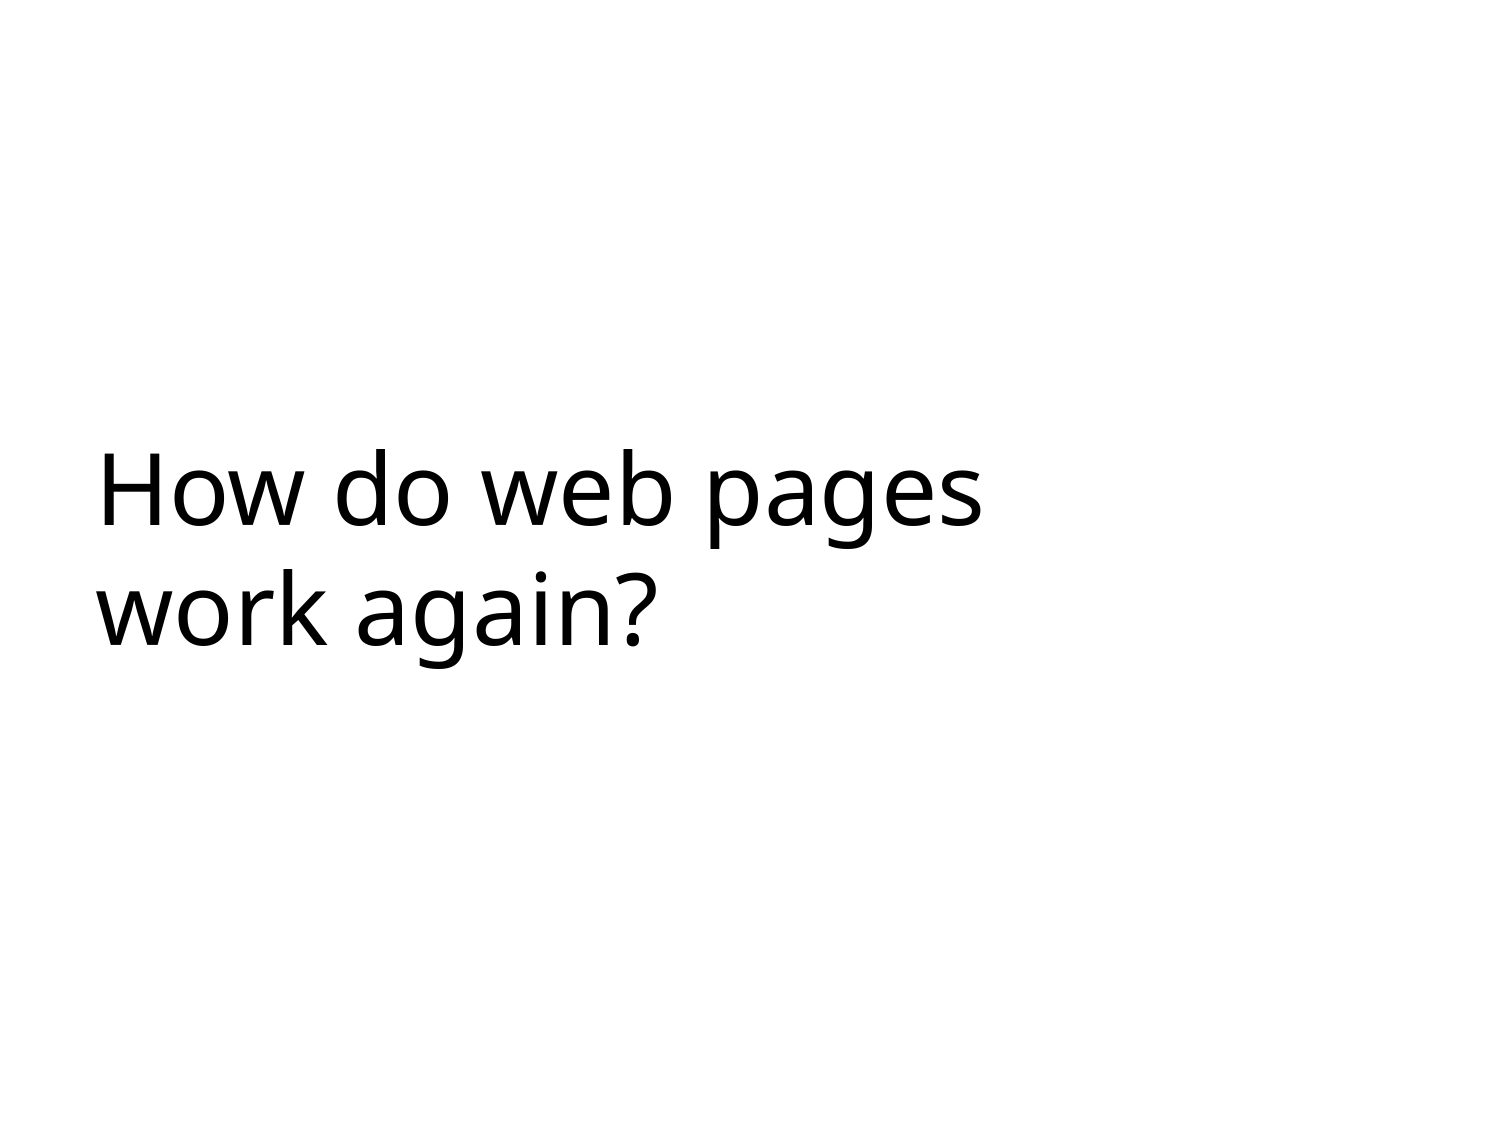

# How do web pages work again?